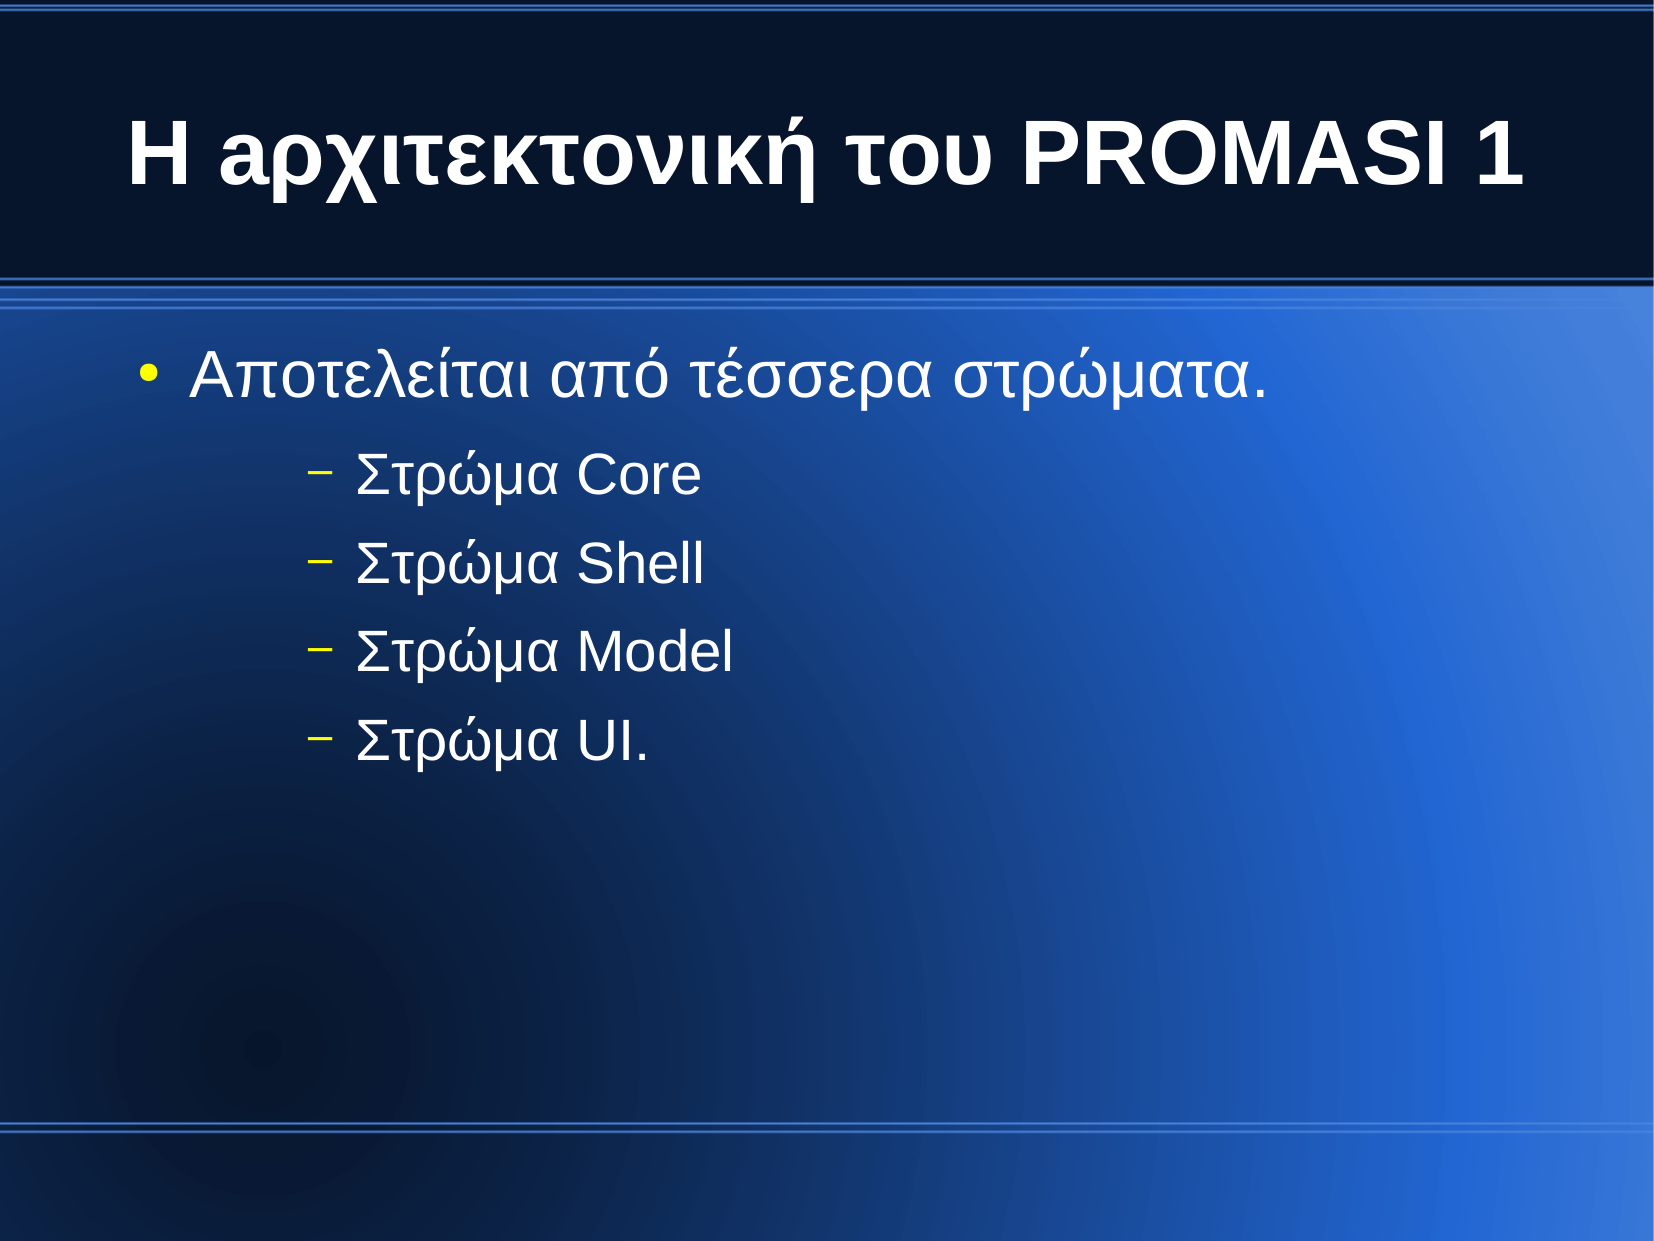

# H aρχιτεκτονική του PROMASI 1
Αποτελείται από τέσσερα στρώματα.
Στρώμα Core
Στρώμα Shell
Στρώμα Model
Στρώμα UI.